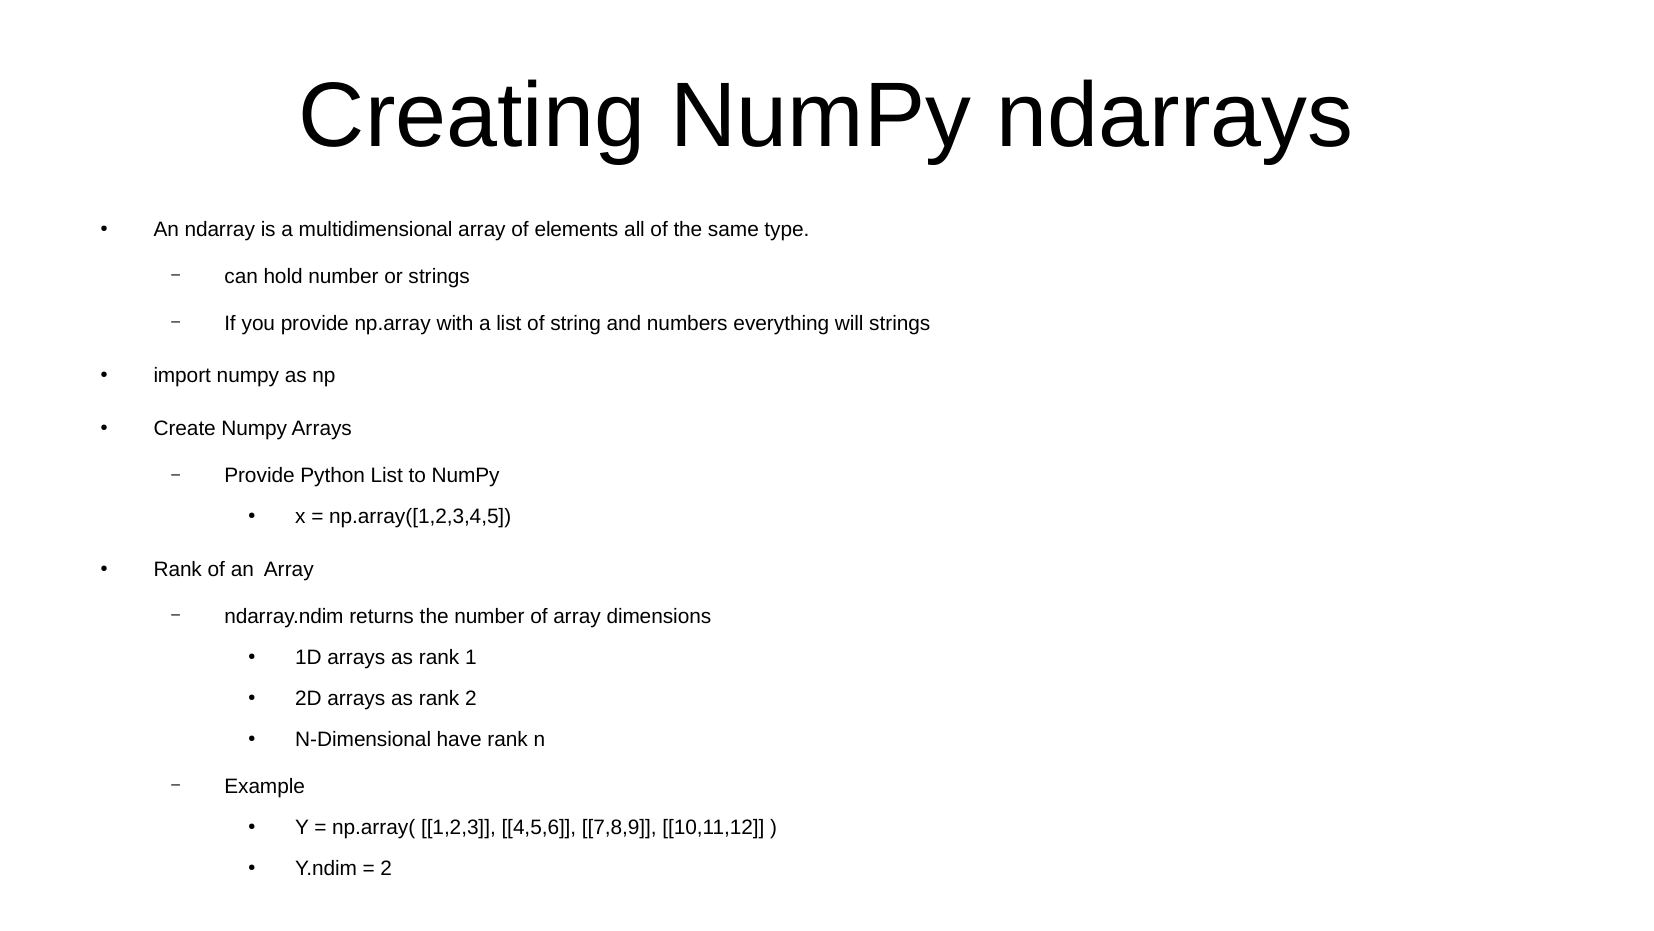

# Creating NumPy ndarrays
An ndarray is a multidimensional array of elements all of the same type.
can hold number or strings
If you provide np.array with a list of string and numbers everything will strings
import numpy as np
Create Numpy Arrays
Provide Python List to NumPy
x = np.array([1,2,3,4,5])
Rank of an Array
ndarray.ndim returns the number of array dimensions
1D arrays as rank 1
2D arrays as rank 2
N-Dimensional have rank n
Example
Y = np.array( [[1,2,3]], [[4,5,6]], [[7,8,9]], [[10,11,12]] )
Y.ndim = 2